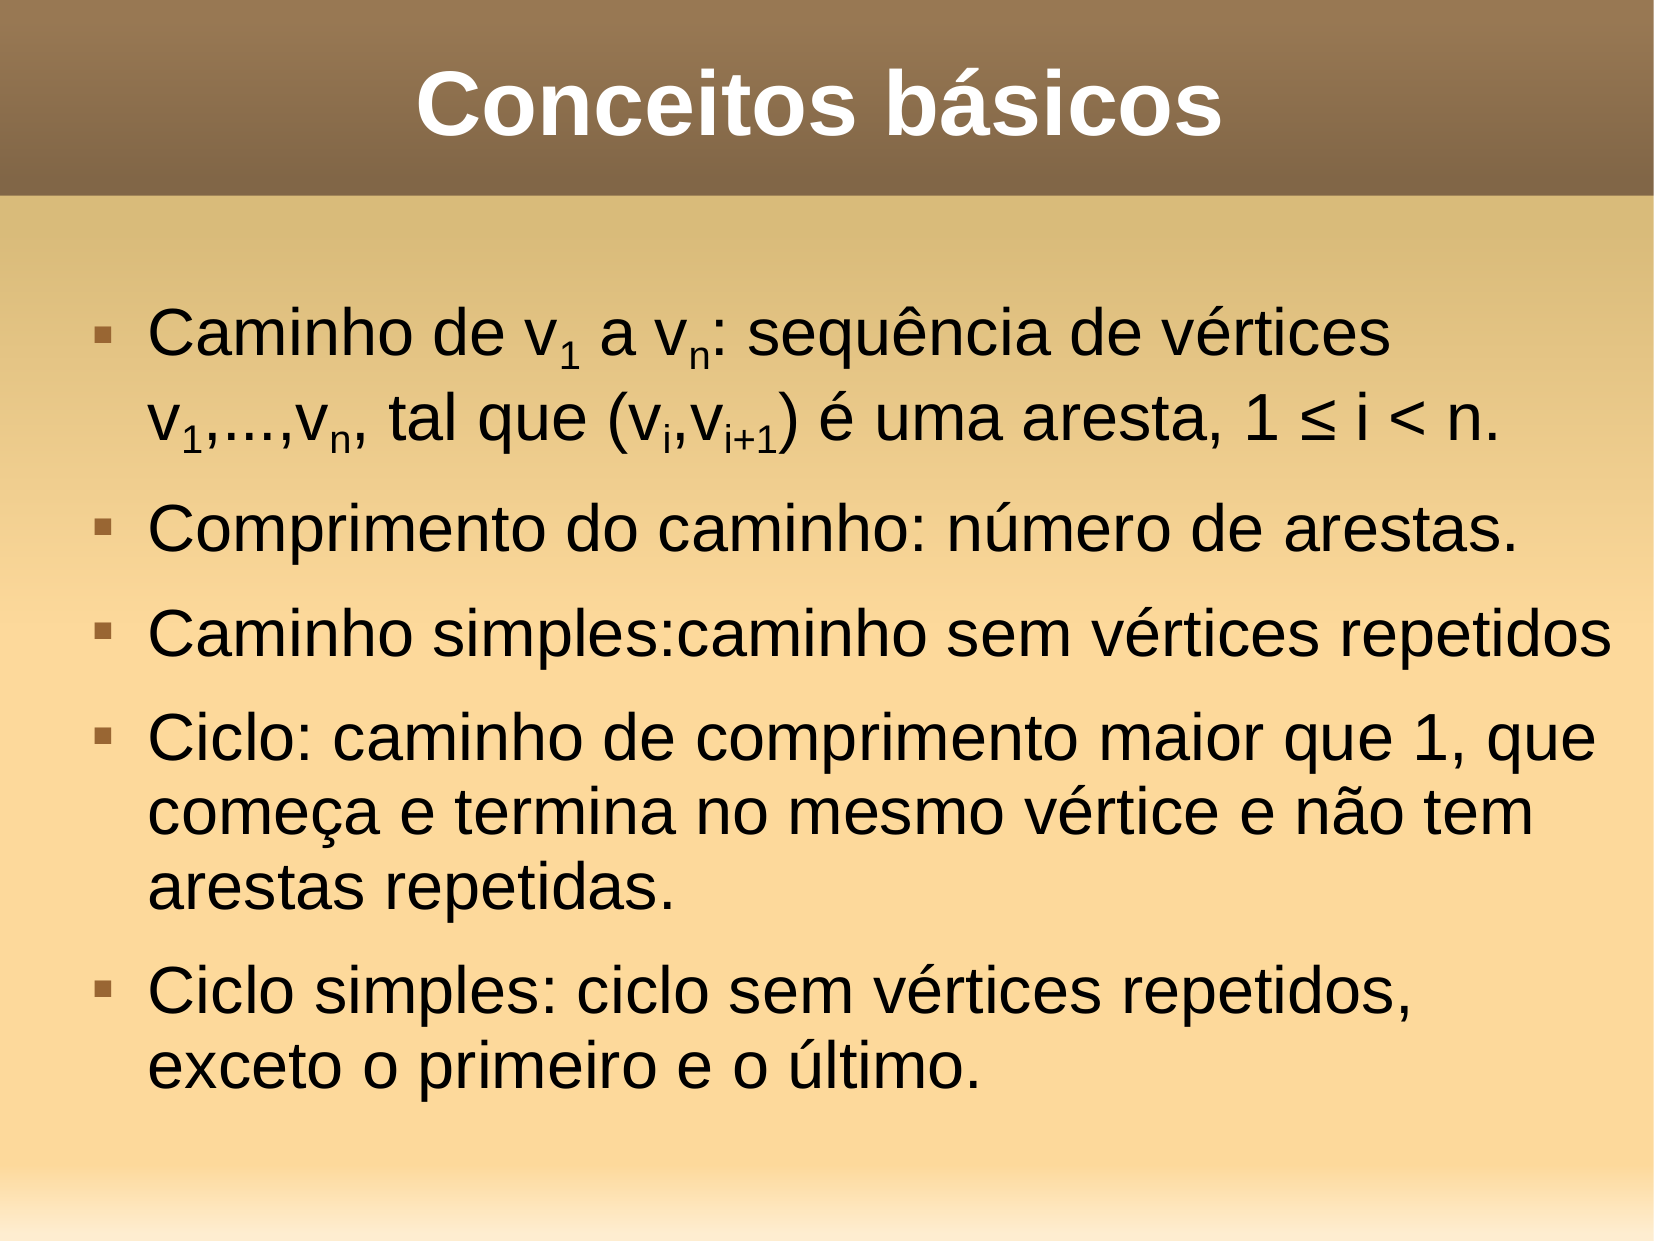

# Conceitos básicos
Caminho de v1 a vn: sequência de vértices v1,...,vn, tal que (vi,vi+1) é uma aresta, 1 ≤ i < n.
Comprimento do caminho: número de arestas.
Caminho simples:caminho sem vértices repetidos
Ciclo: caminho de comprimento maior que 1, que começa e termina no mesmo vértice e não tem arestas repetidas.
Ciclo simples: ciclo sem vértices repetidos, exceto o primeiro e o último.